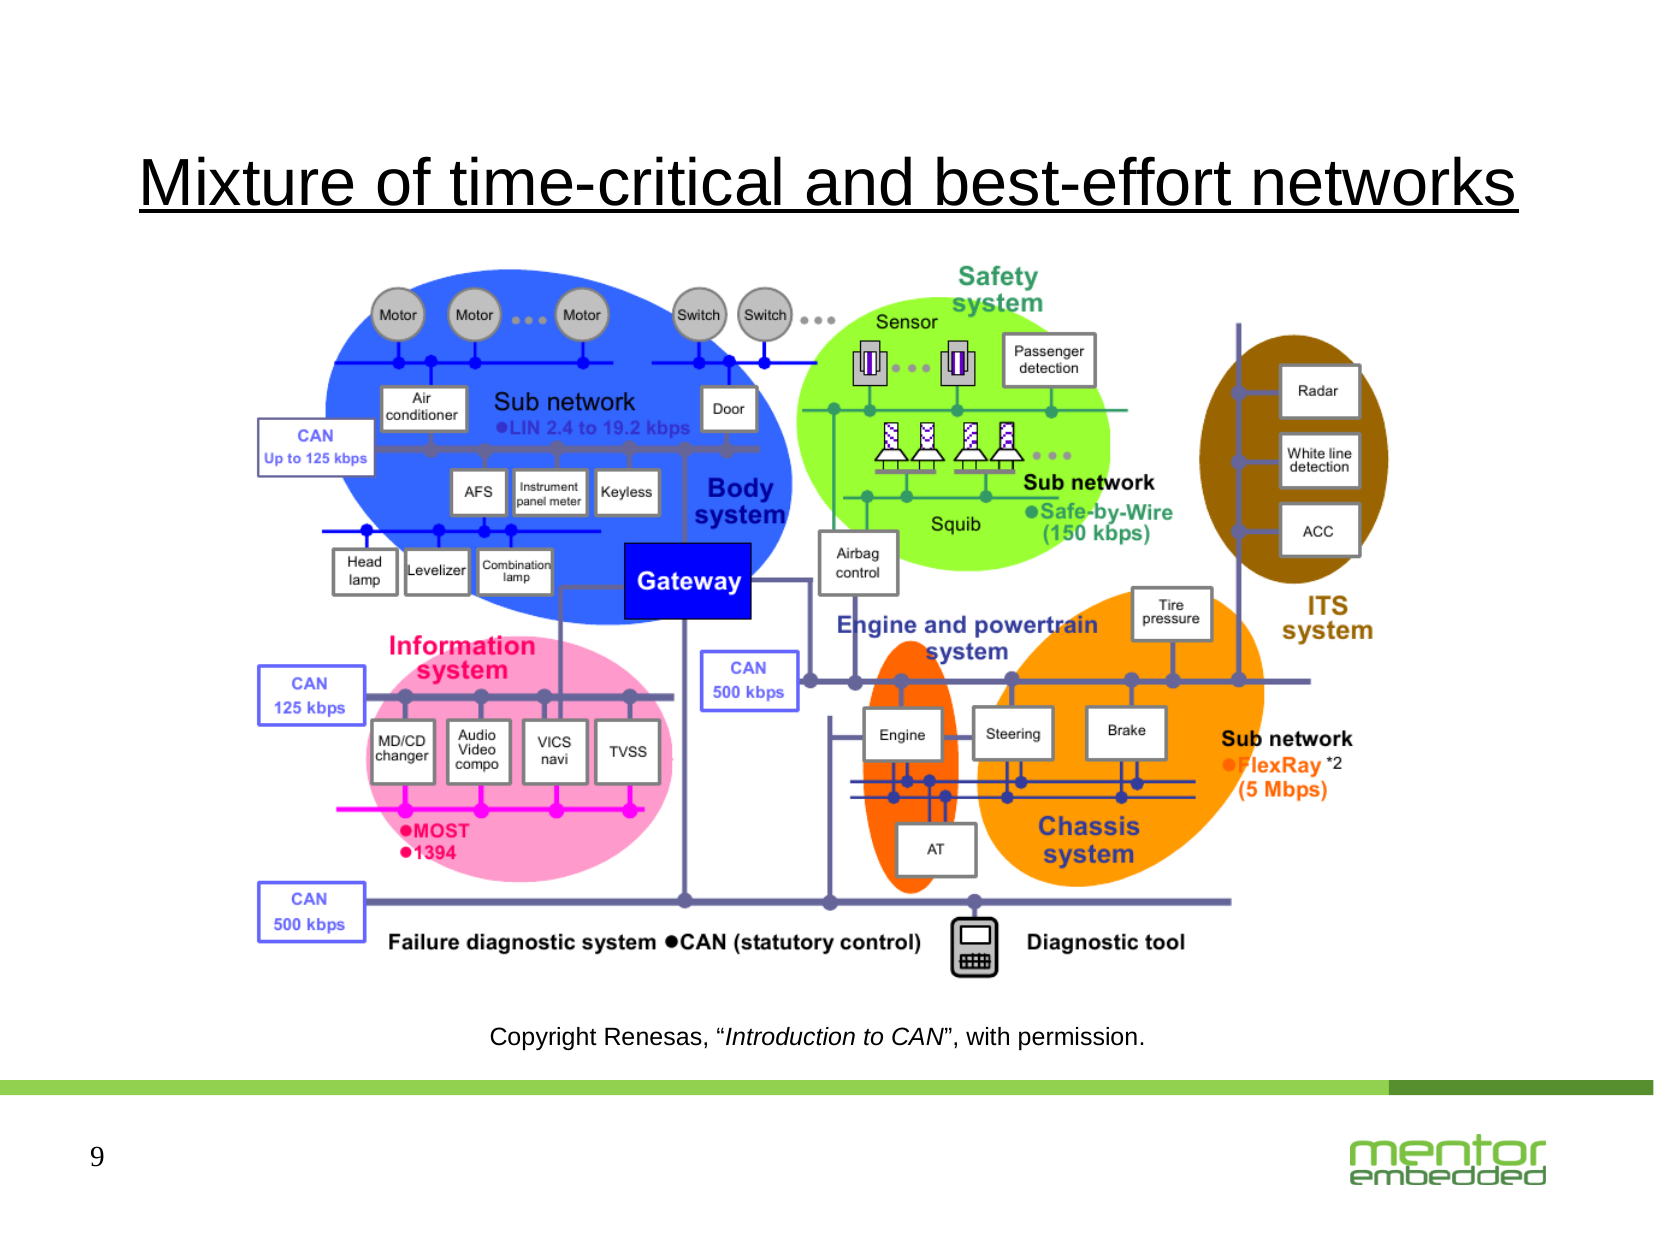

# Mixture of time-critical and best-effort networks
Copyright Renesas, “Introduction to CAN”, with permission.
9